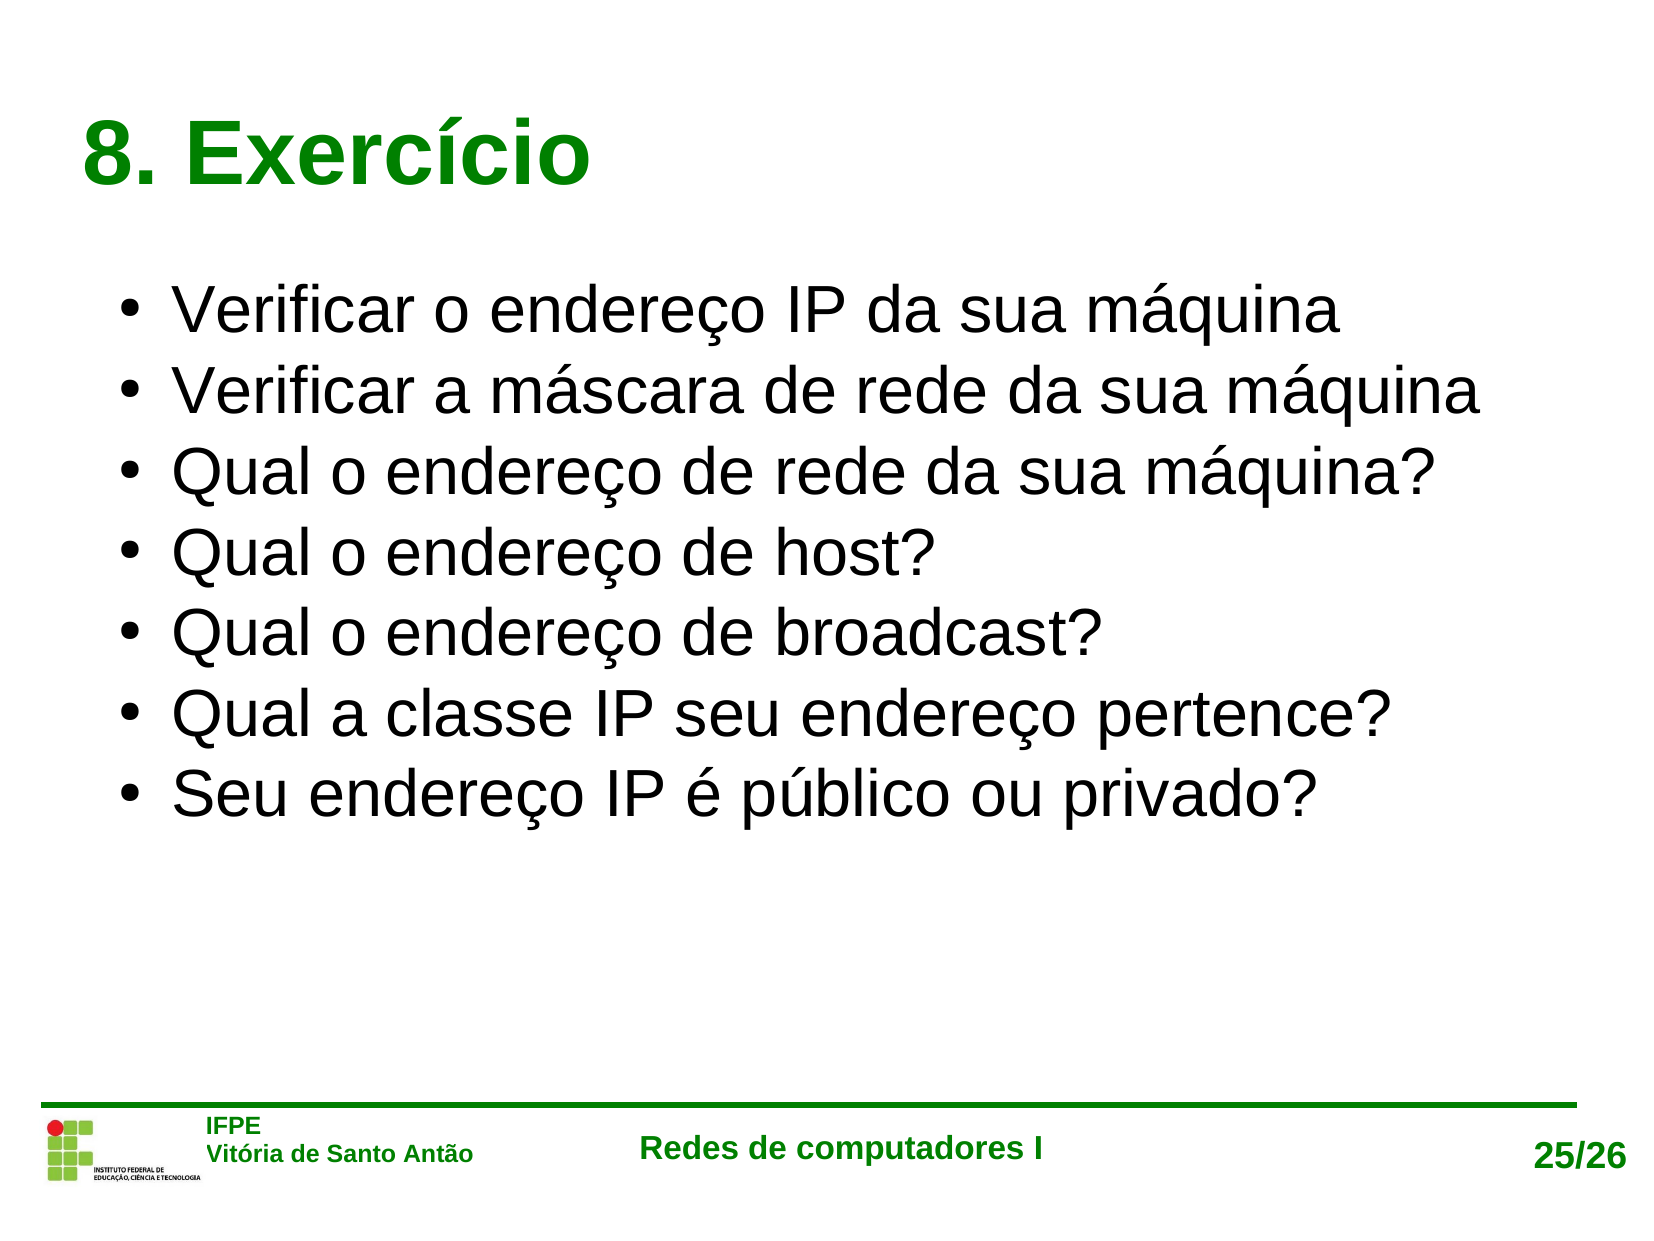

# 8. Exercício
Verificar o endereço IP da sua máquina
Verificar a máscara de rede da sua máquina
Qual o endereço de rede da sua máquina?
Qual o endereço de host?
Qual o endereço de broadcast?
Qual a classe IP seu endereço pertence?
Seu endereço IP é público ou privado?